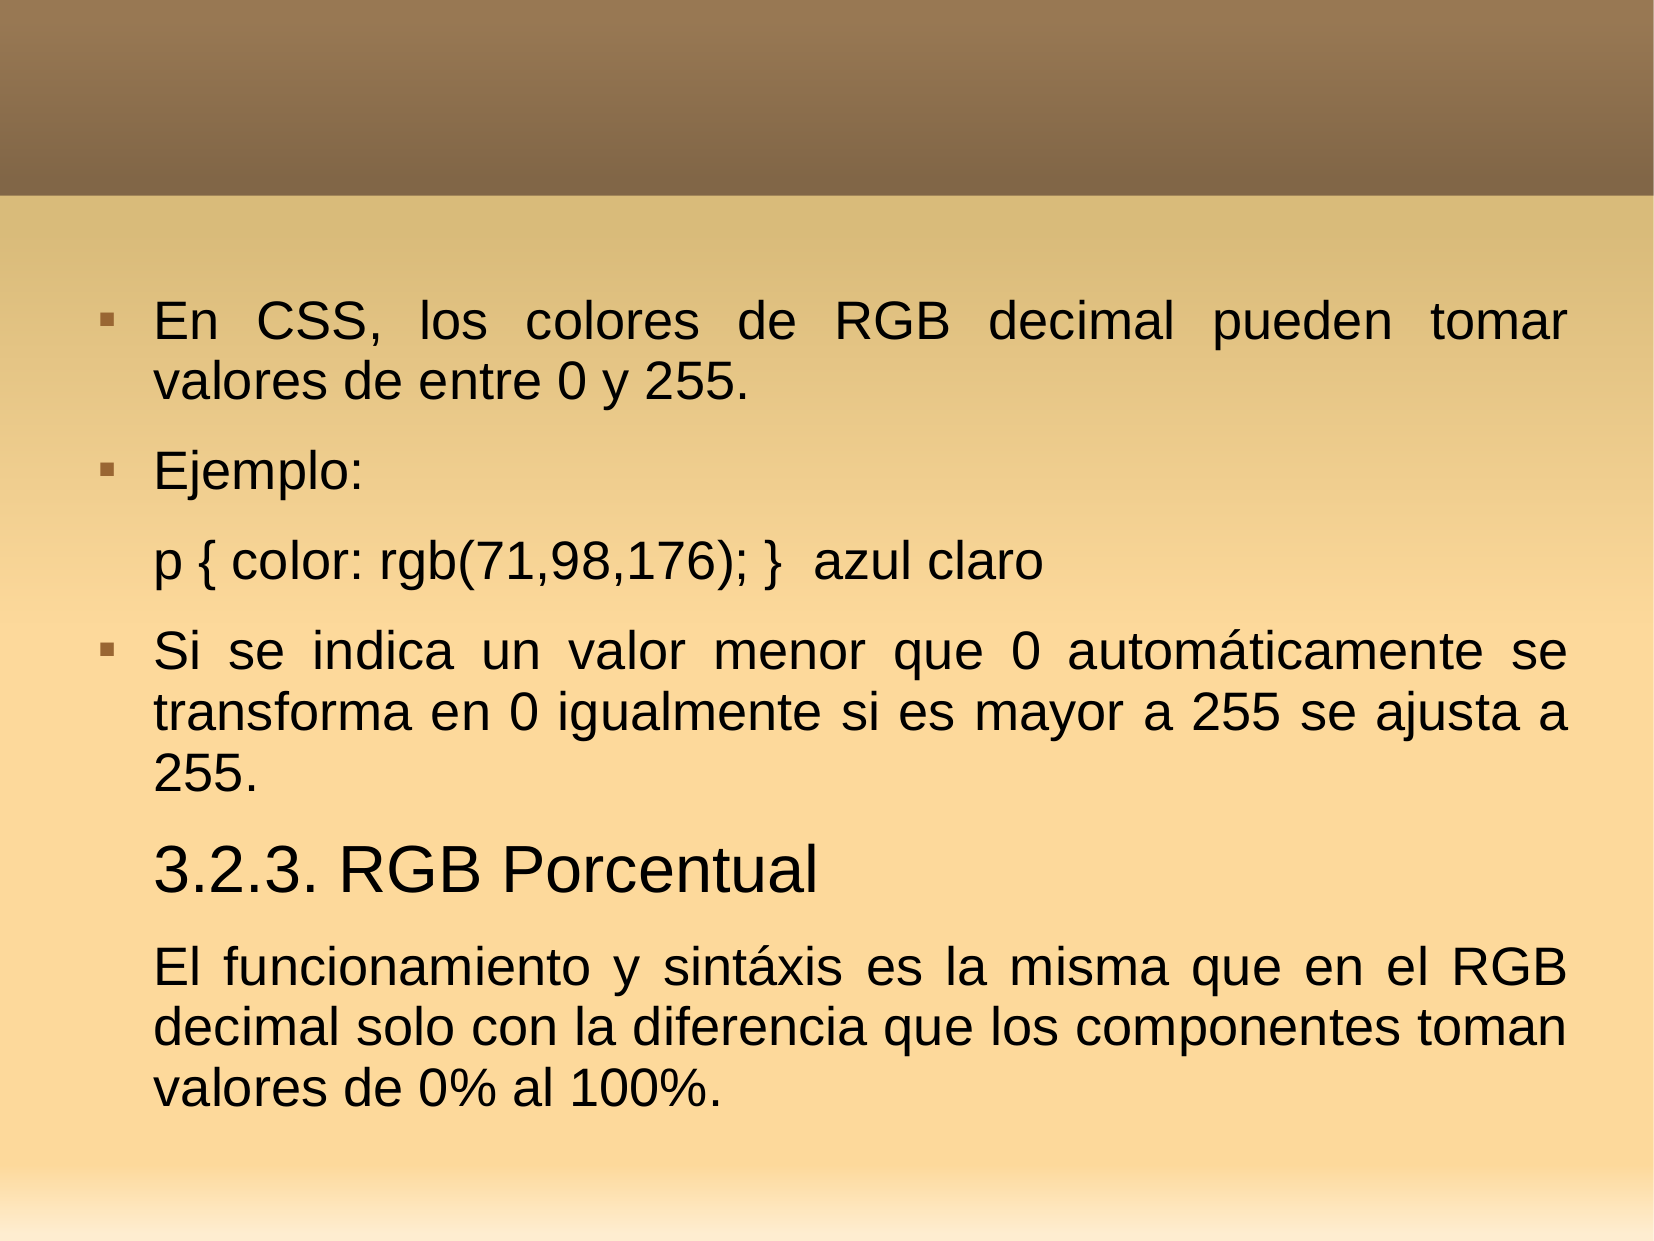

#
En CSS, los colores de RGB decimal pueden tomar valores de entre 0 y 255.
Ejemplo:
p { color: rgb(71,98,176); } azul claro
Si se indica un valor menor que 0 automáticamente se transforma en 0 igualmente si es mayor a 255 se ajusta a 255.
3.2.3. RGB Porcentual
El funcionamiento y sintáxis es la misma que en el RGB decimal solo con la diferencia que los componentes toman valores de 0% al 100%.